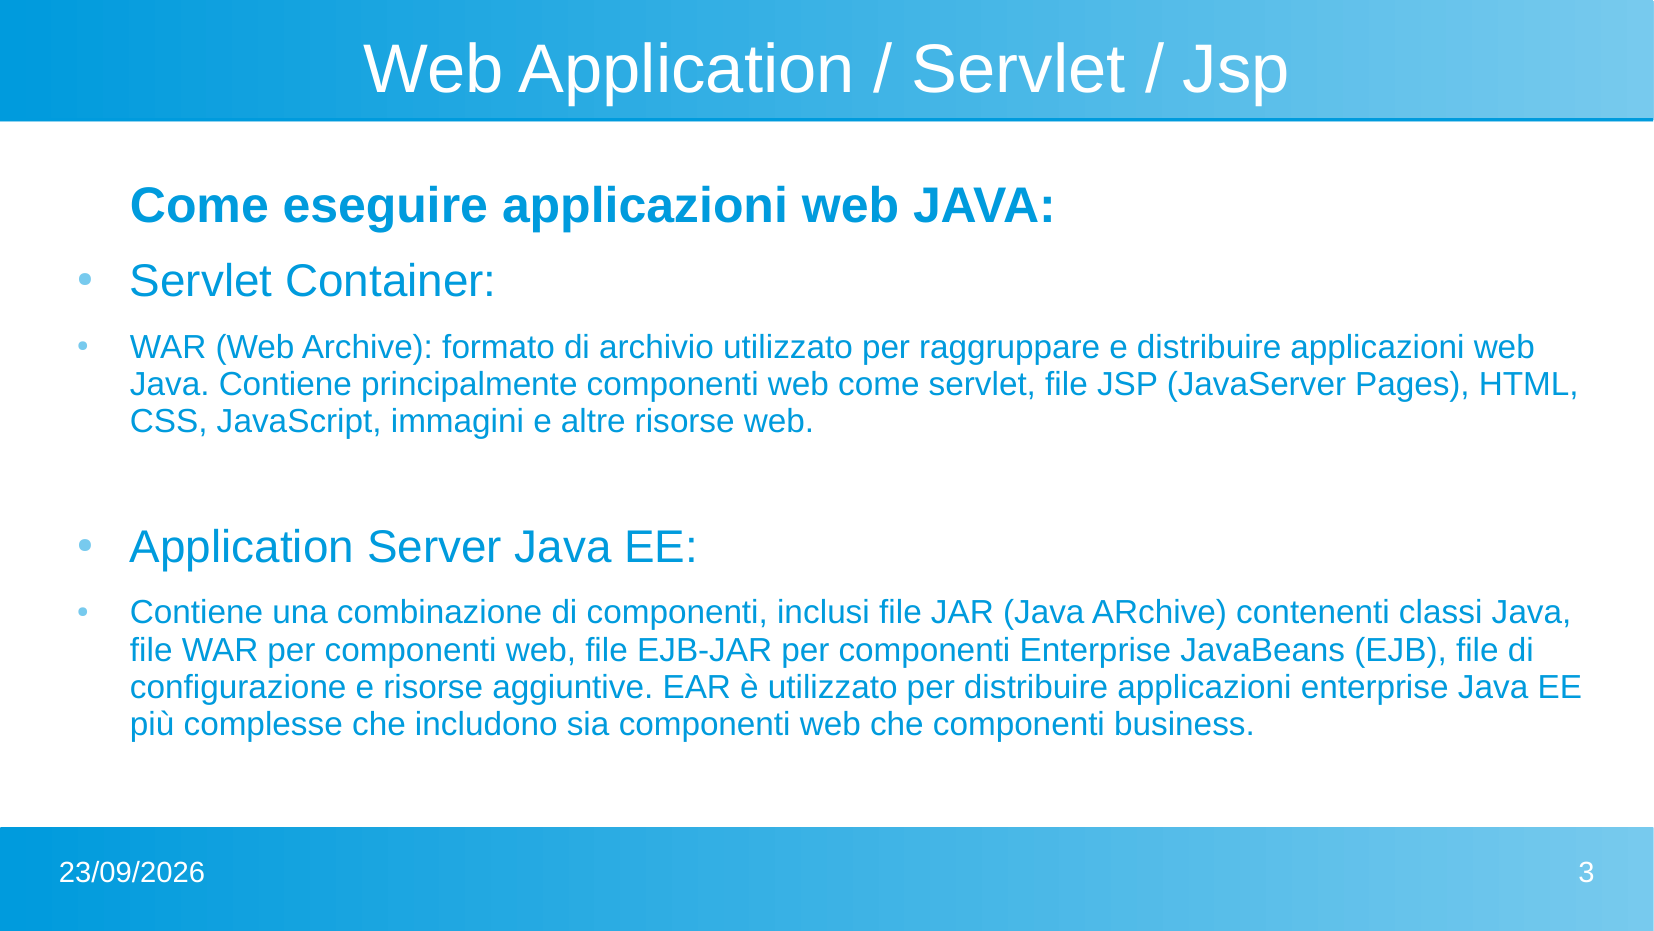

# Web Application / Servlet / Jsp
Come eseguire applicazioni web JAVA:
Servlet Container:
WAR (Web Archive): formato di archivio utilizzato per raggruppare e distribuire applicazioni web Java. Contiene principalmente componenti web come servlet, file JSP (JavaServer Pages), HTML, CSS, JavaScript, immagini e altre risorse web.
Application Server Java EE:
Contiene una combinazione di componenti, inclusi file JAR (Java ARchive) contenenti classi Java, file WAR per componenti web, file EJB-JAR per componenti Enterprise JavaBeans (EJB), file di configurazione e risorse aggiuntive. EAR è utilizzato per distribuire applicazioni enterprise Java EE più complesse che includono sia componenti web che componenti business.
3